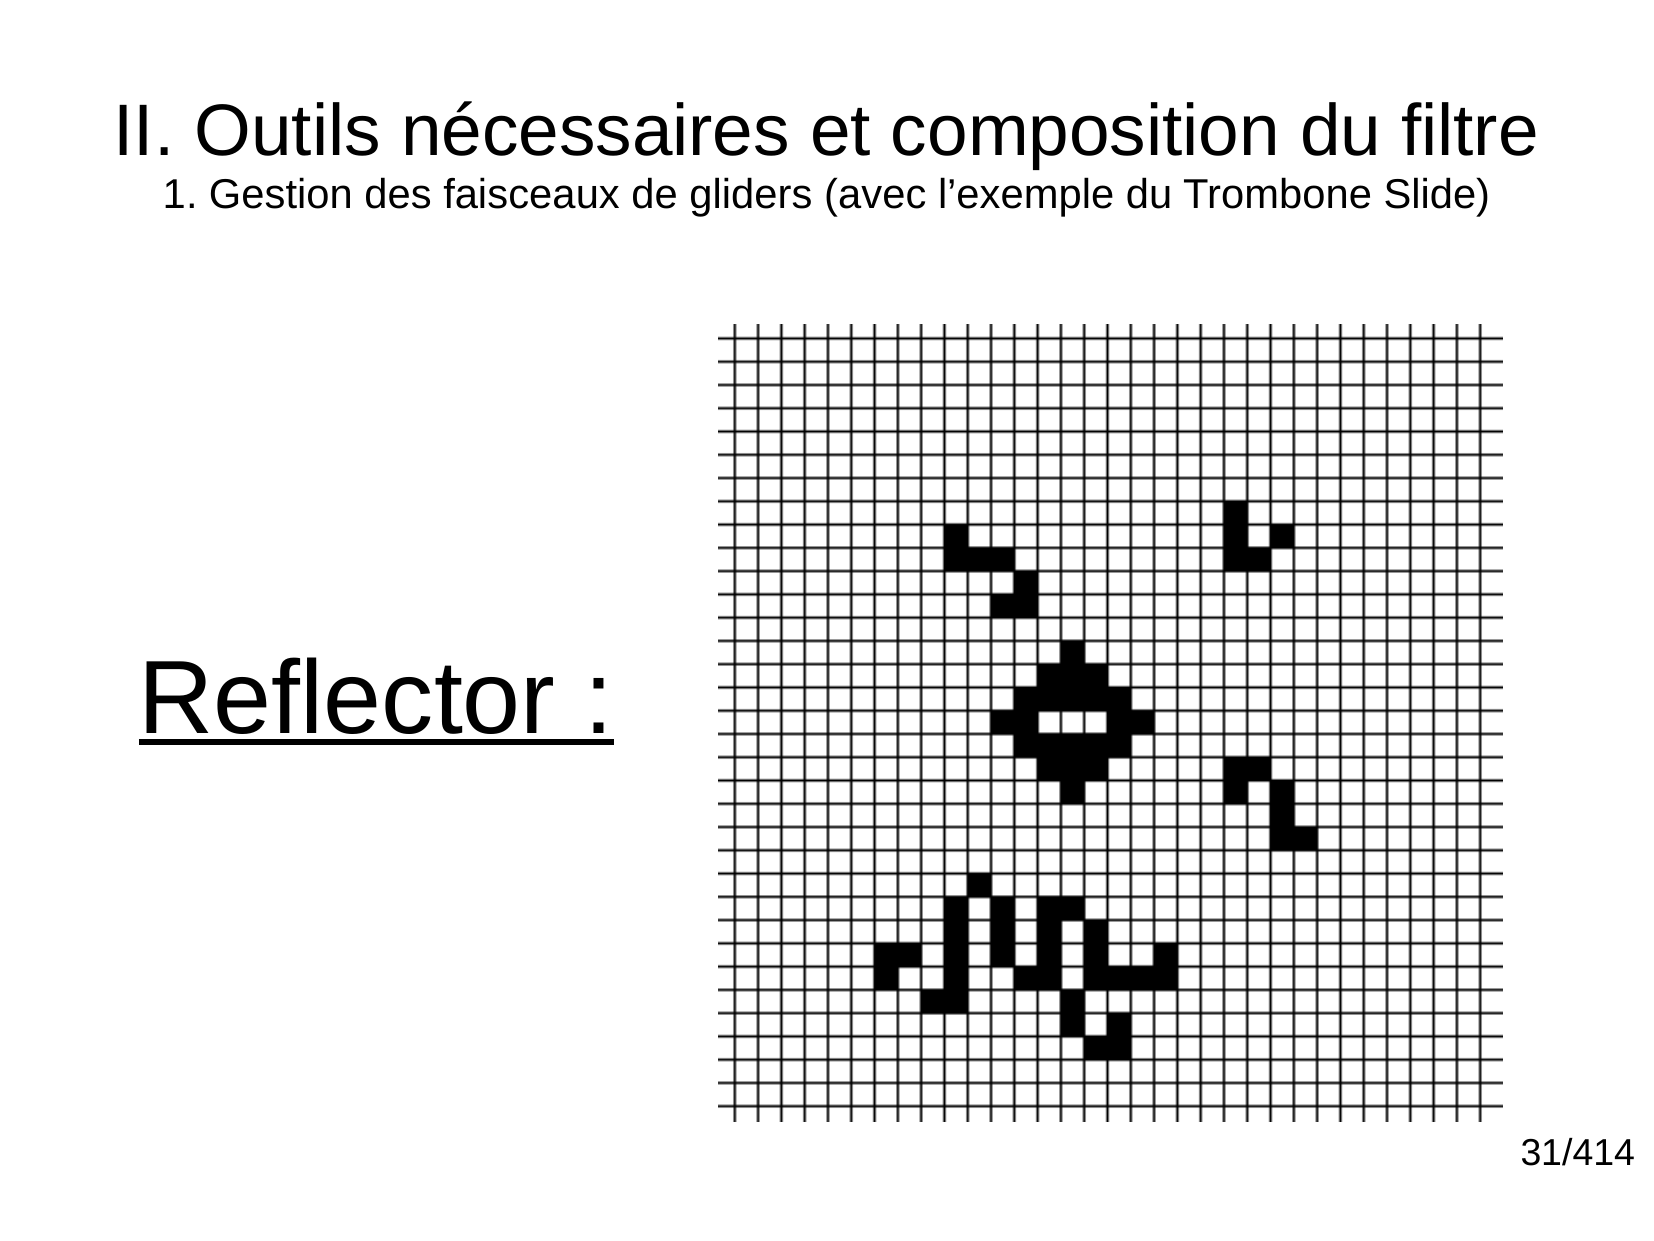

#
II. Outils nécessaires et composition du filtre
1. Gestion des faisceaux de gliders (avec l’exemple du Trombone Slide)
Reflector :